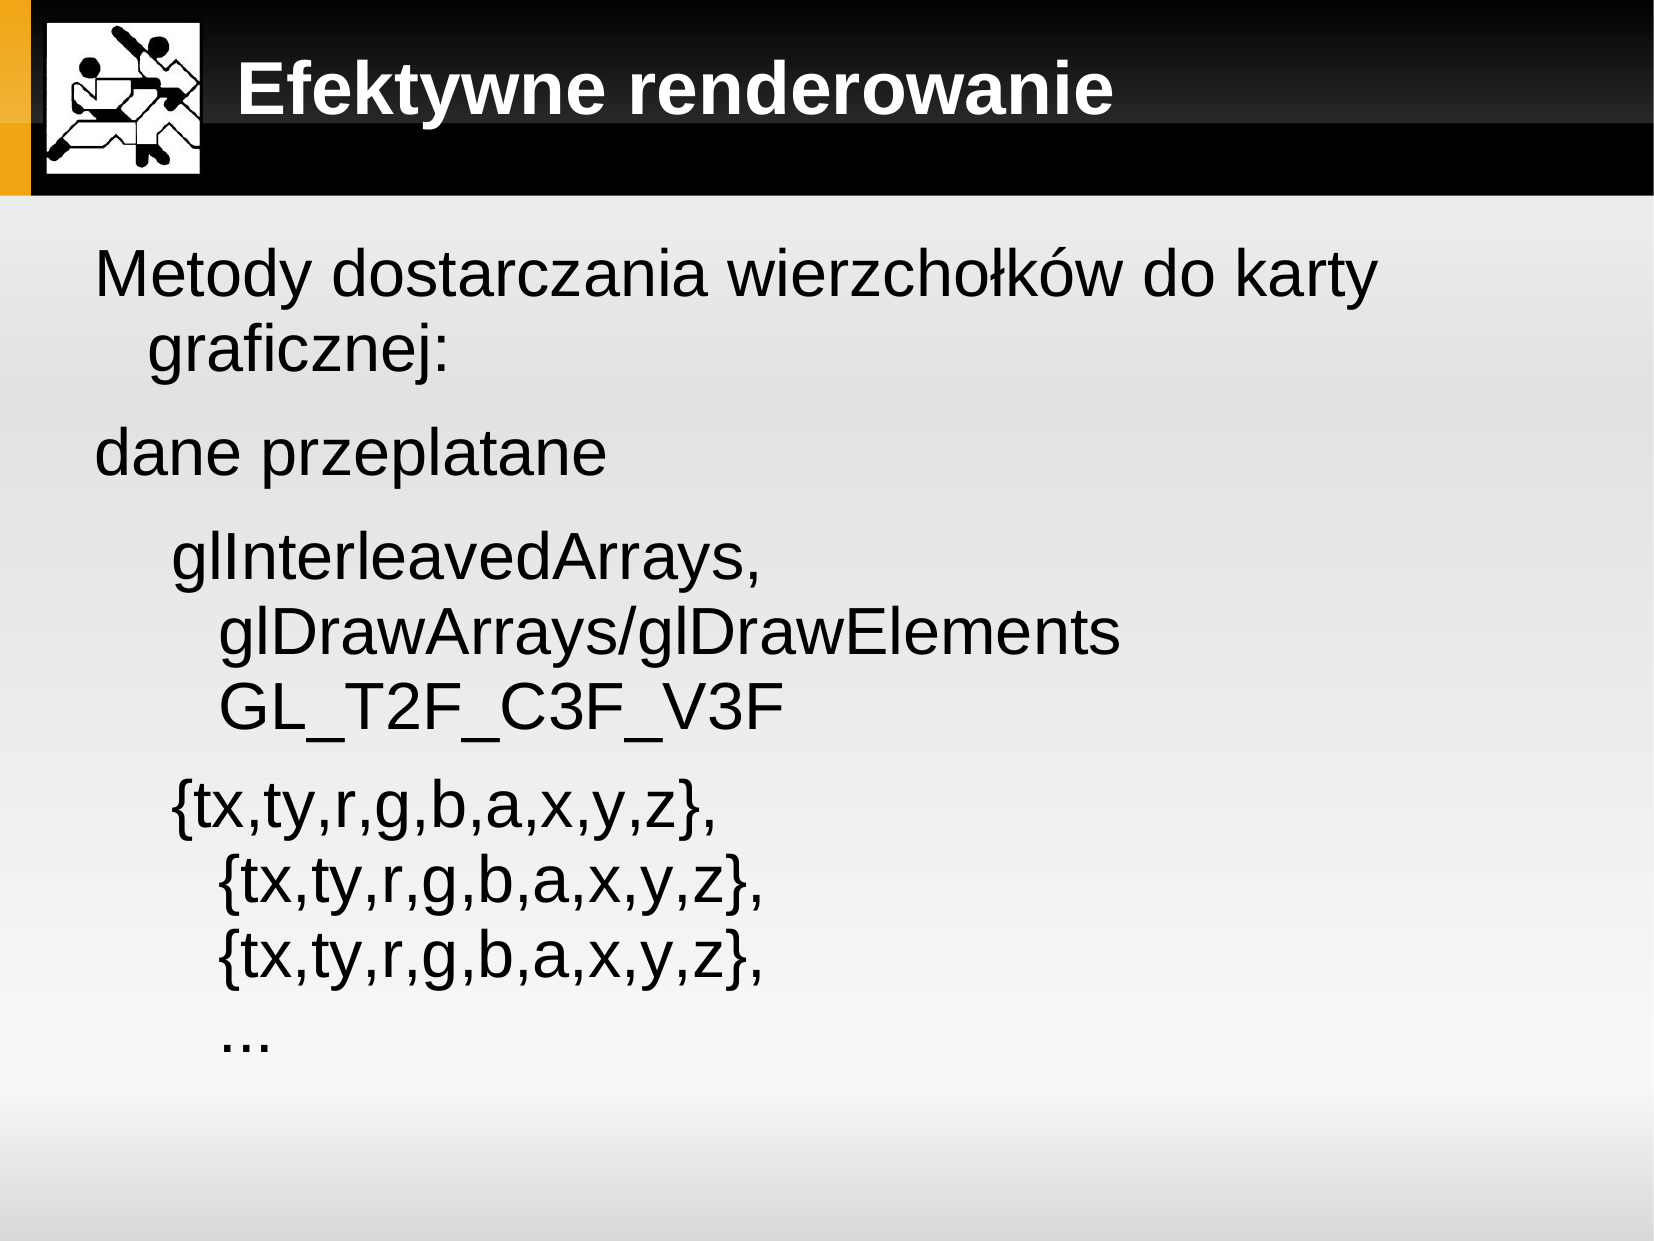

# Efektywne renderowanie
Metody dostarczania wierzchołków do karty graficznej:
dane przeplatane
glInterleavedArrays, glDrawArrays/glDrawElements GL_T2F_C3F_V3F
{tx,ty,r,g,b,a,x,y,z},
{tx,ty,r,g,b,a,x,y,z},
{tx,ty,r,g,b,a,x,y,z},
...